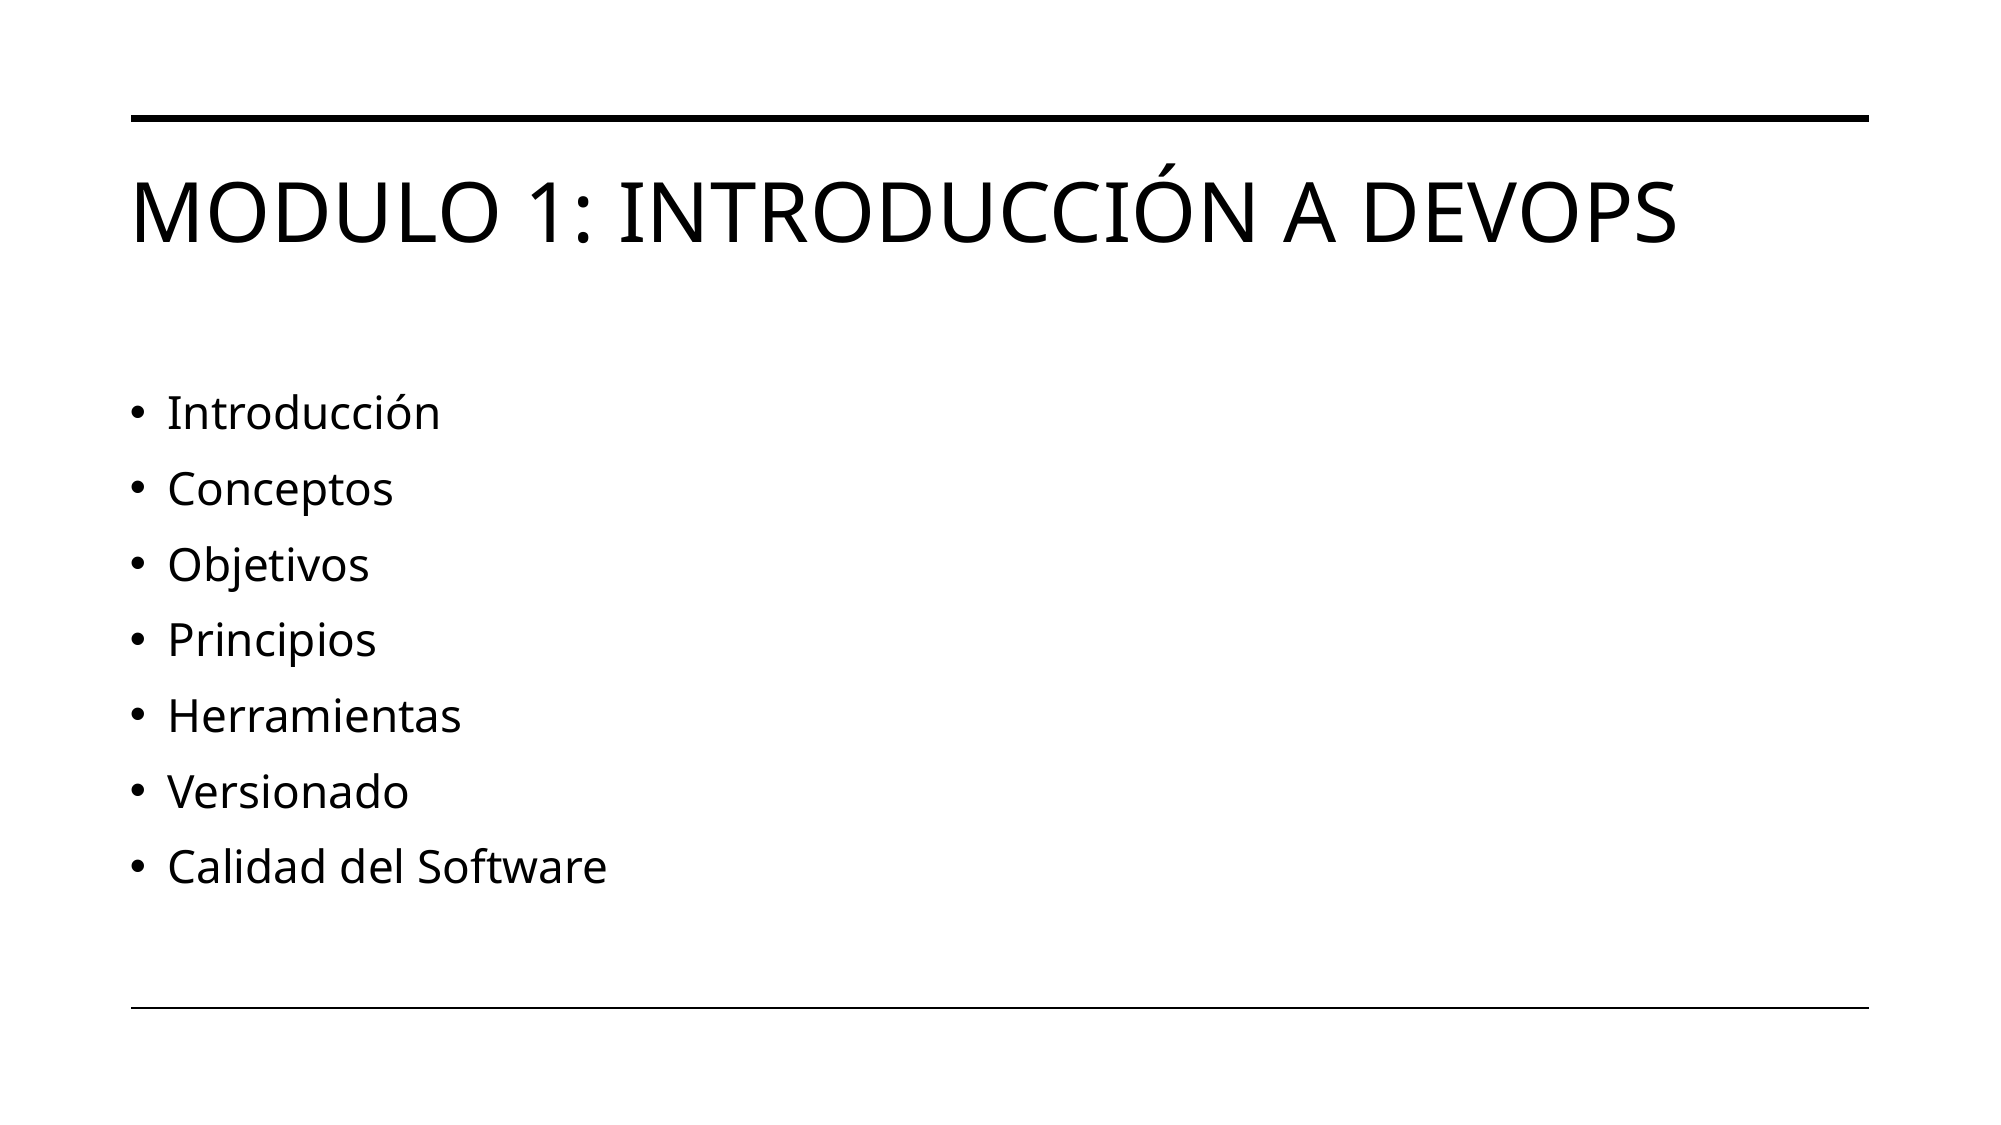

# Modulo 1: Introducción a devops
Introducción
Conceptos
Objetivos
Principios
Herramientas
Versionado
Calidad del Software